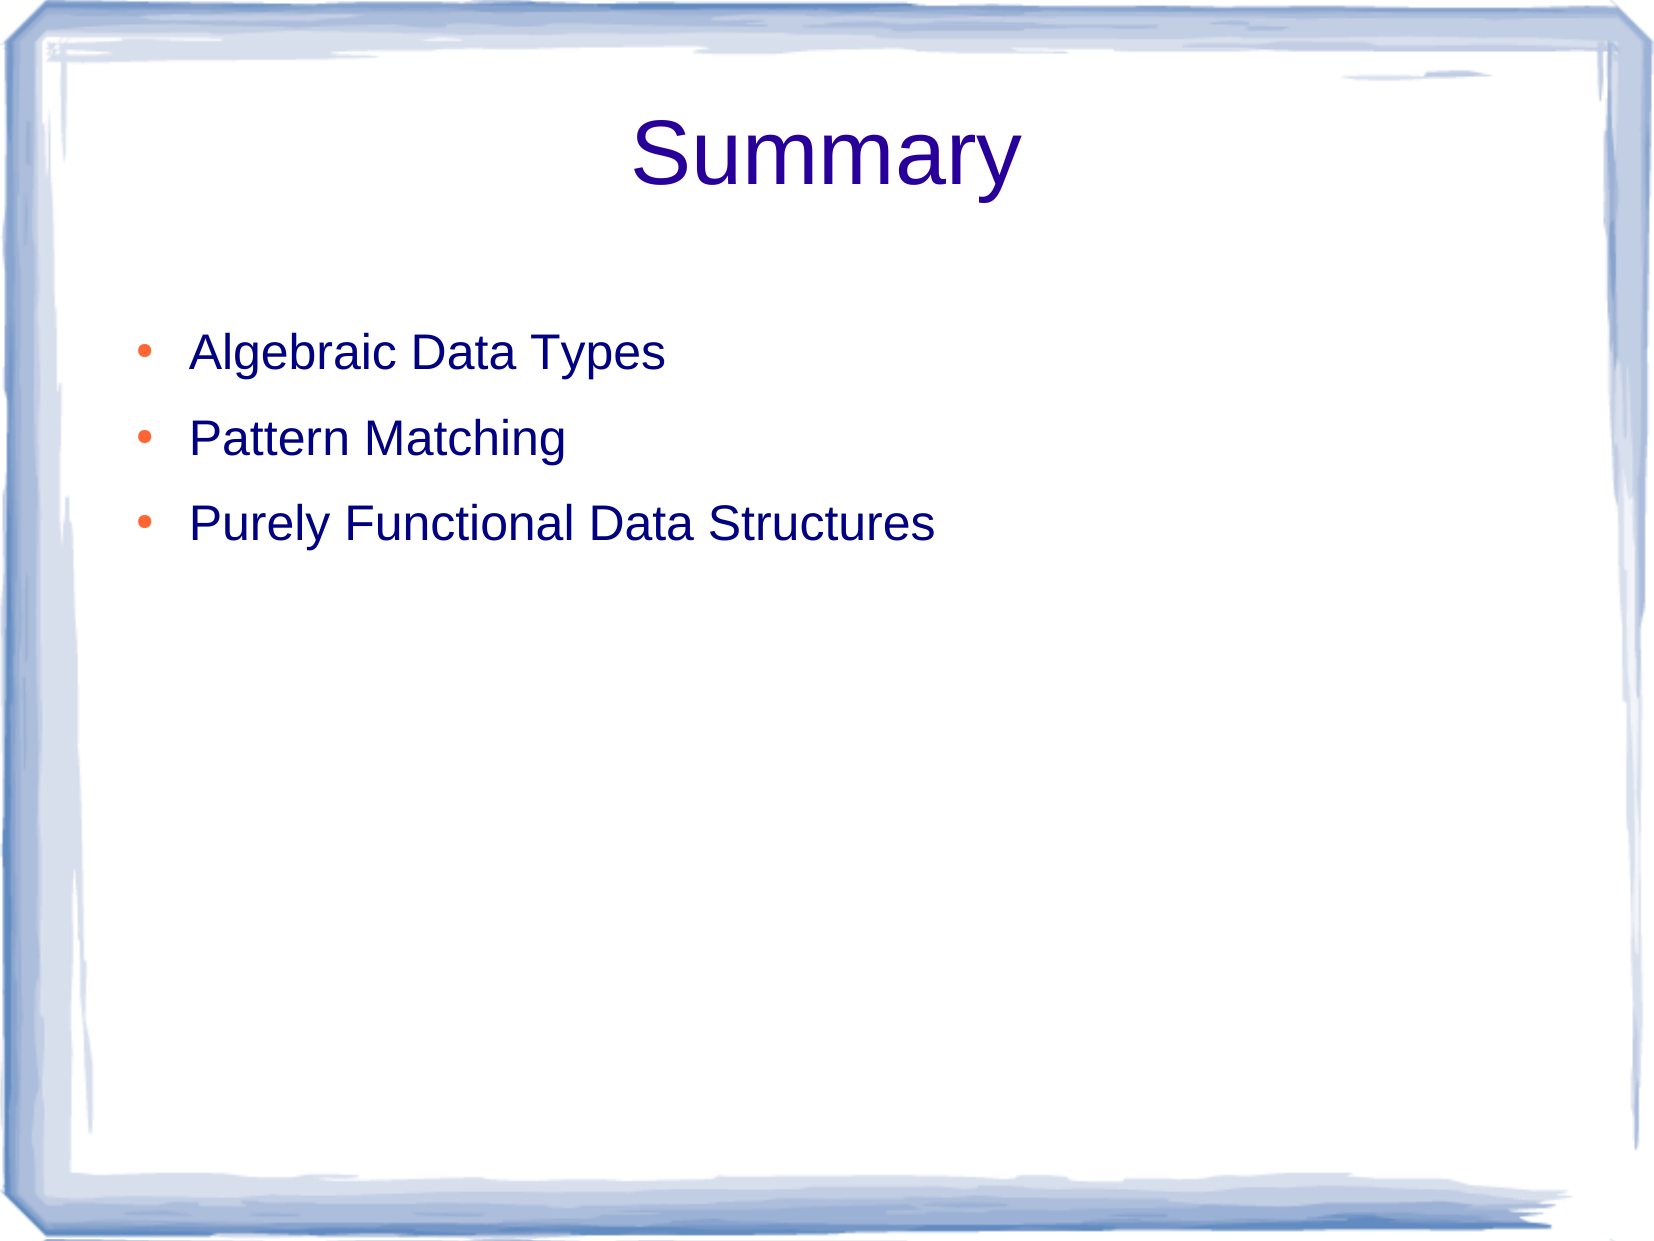

# Summary
Algebraic Data Types
Pattern Matching
Purely Functional Data Structures